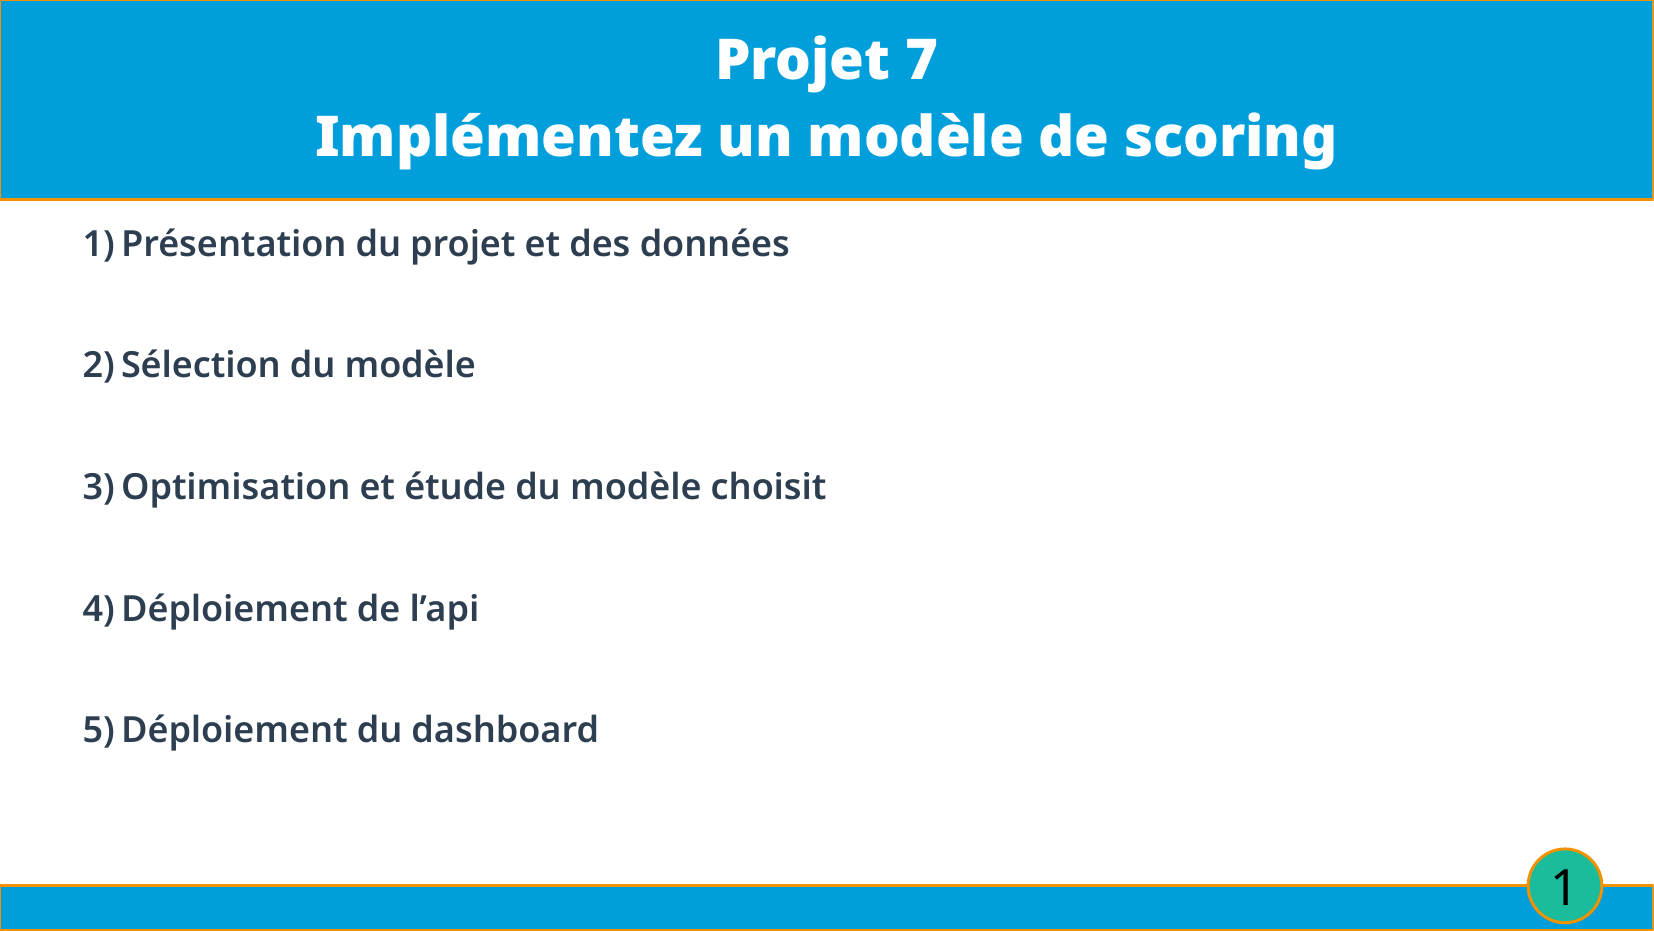

# Projet 7 Implémentez un modèle de scoring
Présentation du projet et des données
Sélection du modèle
Optimisation et étude du modèle choisit
Déploiement de l’api
Déploiement du dashboard